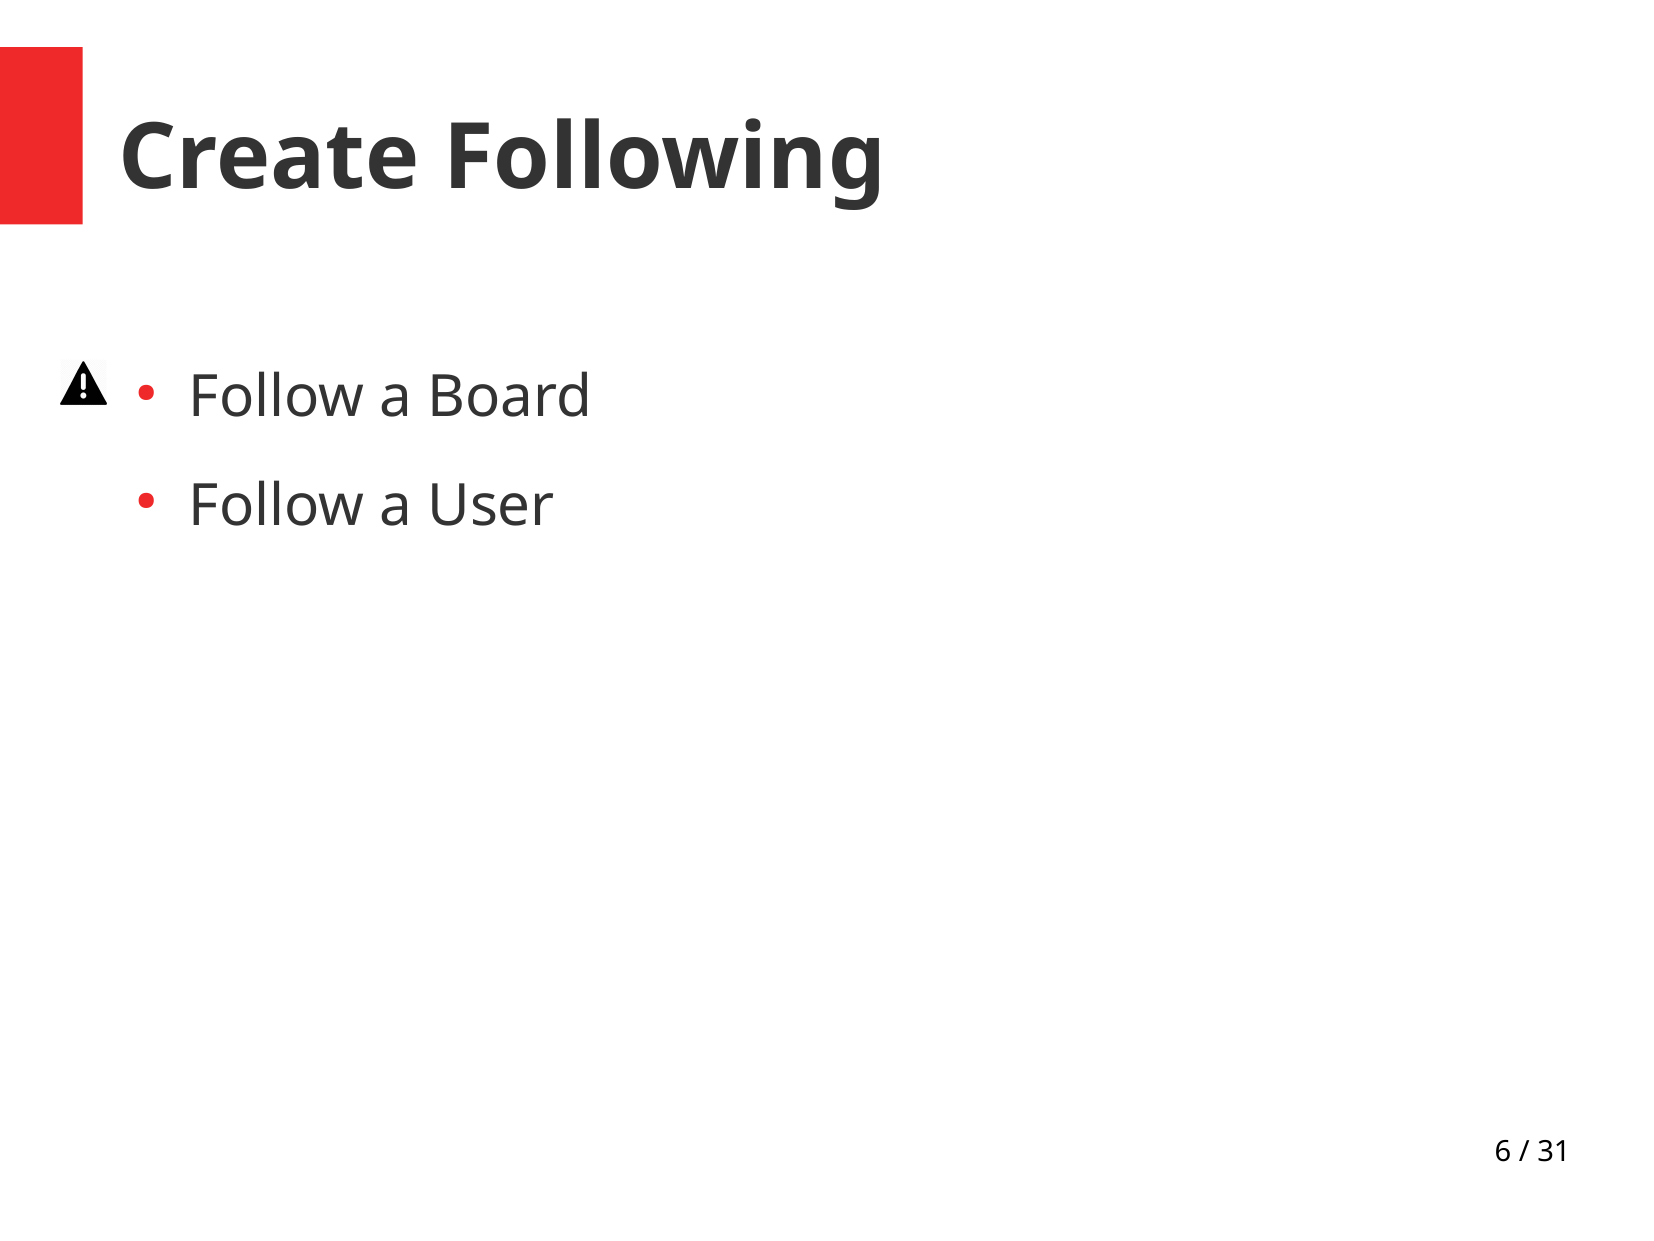

# Create Following
Follow a Board
Follow a User
6